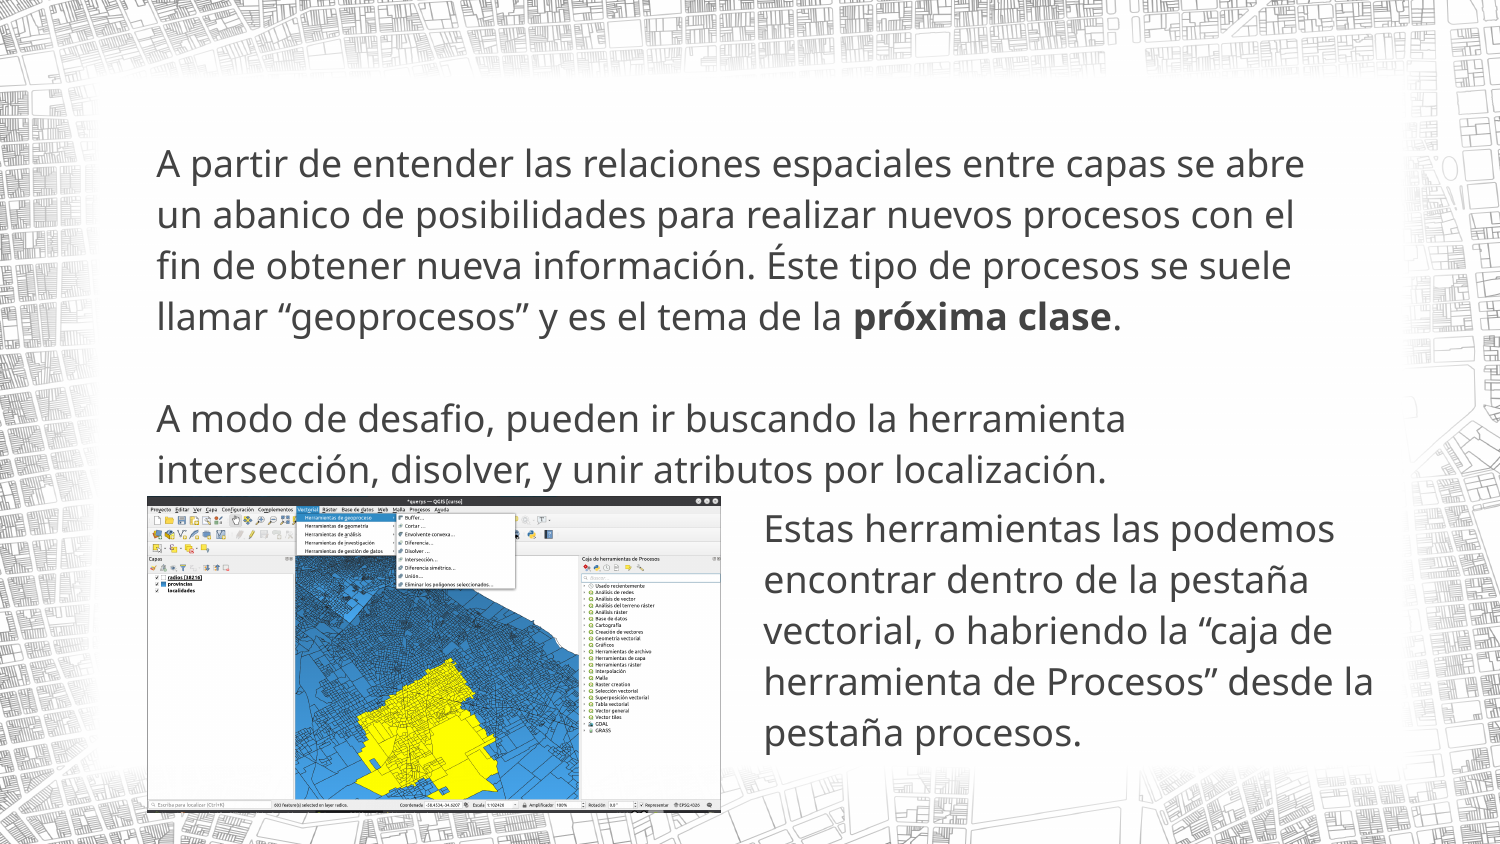

A partir de entender las relaciones espaciales entre capas se abre un abanico de posibilidades para realizar nuevos procesos con el fin de obtener nueva información. Éste tipo de procesos se suele llamar “geoprocesos” y es el tema de la próxima clase.
A modo de desafio, pueden ir buscando la herramienta intersección, disolver, y unir atributos por localización.
Estas herramientas las podemos encontrar dentro de la pestaña vectorial, o habriendo la “caja de herramienta de Procesos” desde la pestaña procesos.